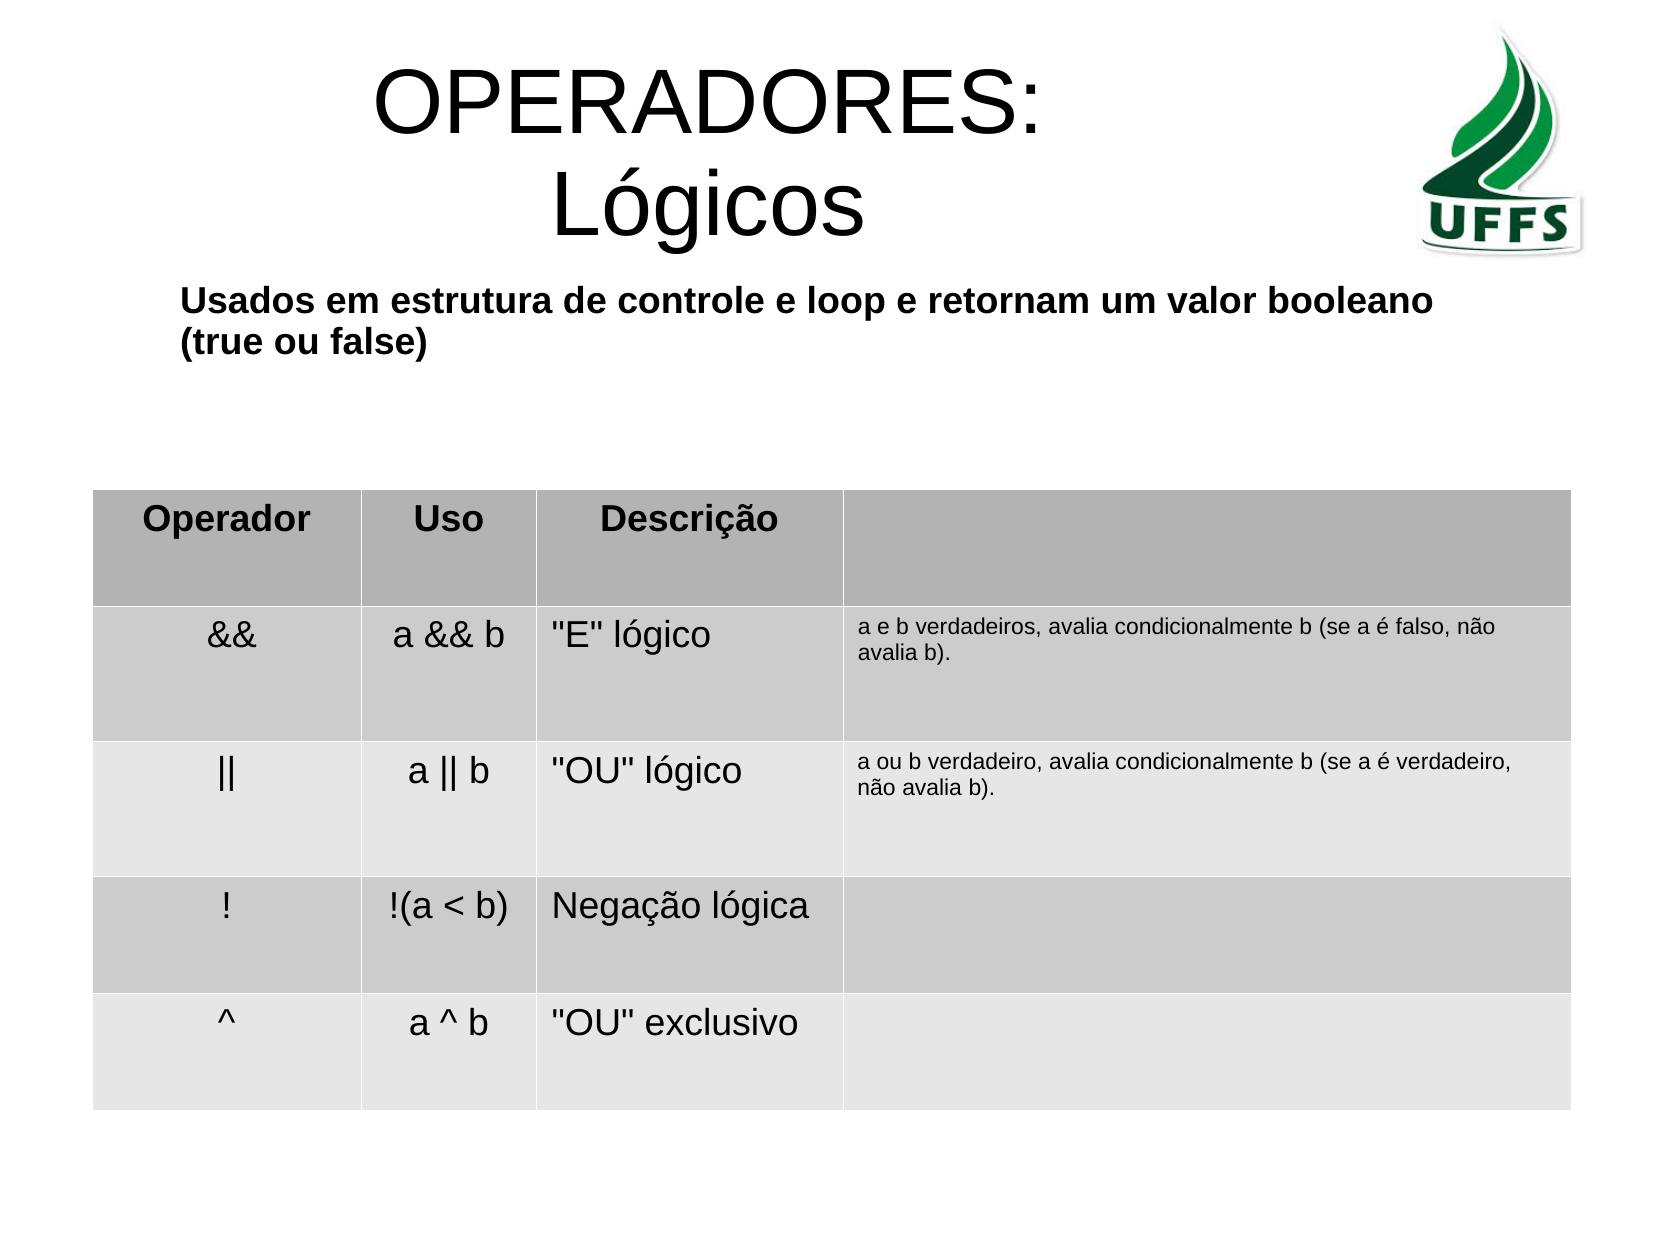

# OPERADORES: Lógicos
Usados em estrutura de controle e loop e retornam um valor booleano (true ou false)
| Operador | Uso | Descrição | |
| --- | --- | --- | --- |
| && | a && b | "E" lógico | a e b verdadeiros, avalia condicionalmente b (se a é falso, não avalia b). |
| || | a || b | "OU" lógico | a ou b verdadeiro, avalia condicionalmente b (se a é verdadeiro, não avalia b). |
| ! | !(a < b) | Negação lógica | |
| ^ | a ^ b | "OU" exclusivo | |